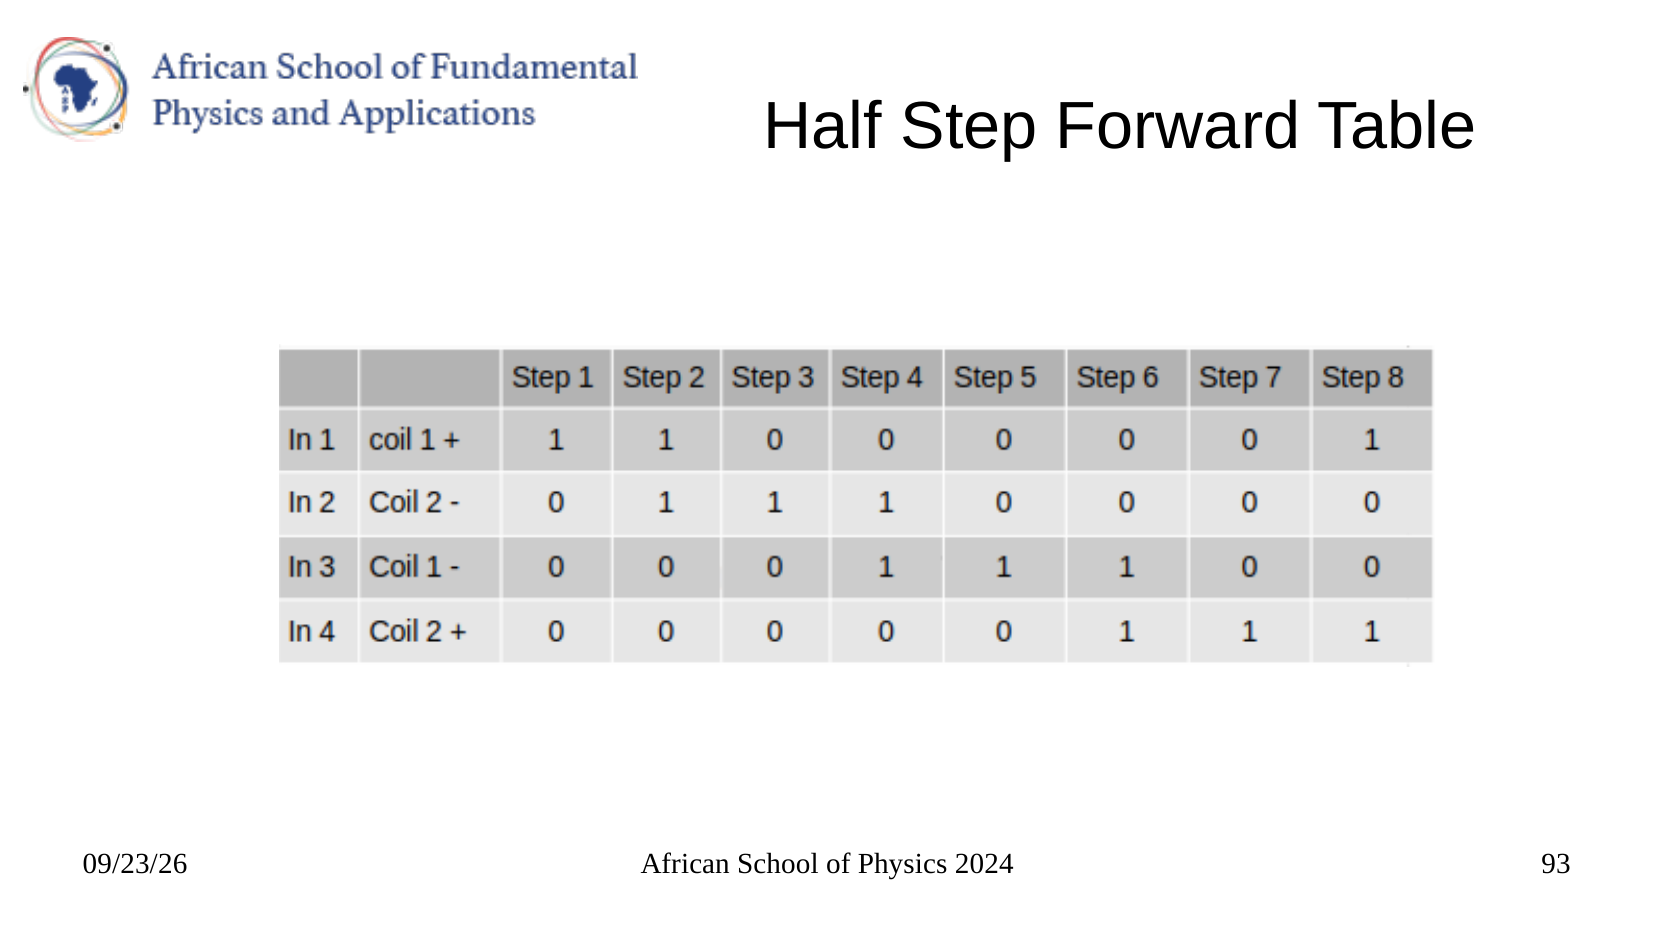

# Half Step Forward Table
African School of Physics 2024
93